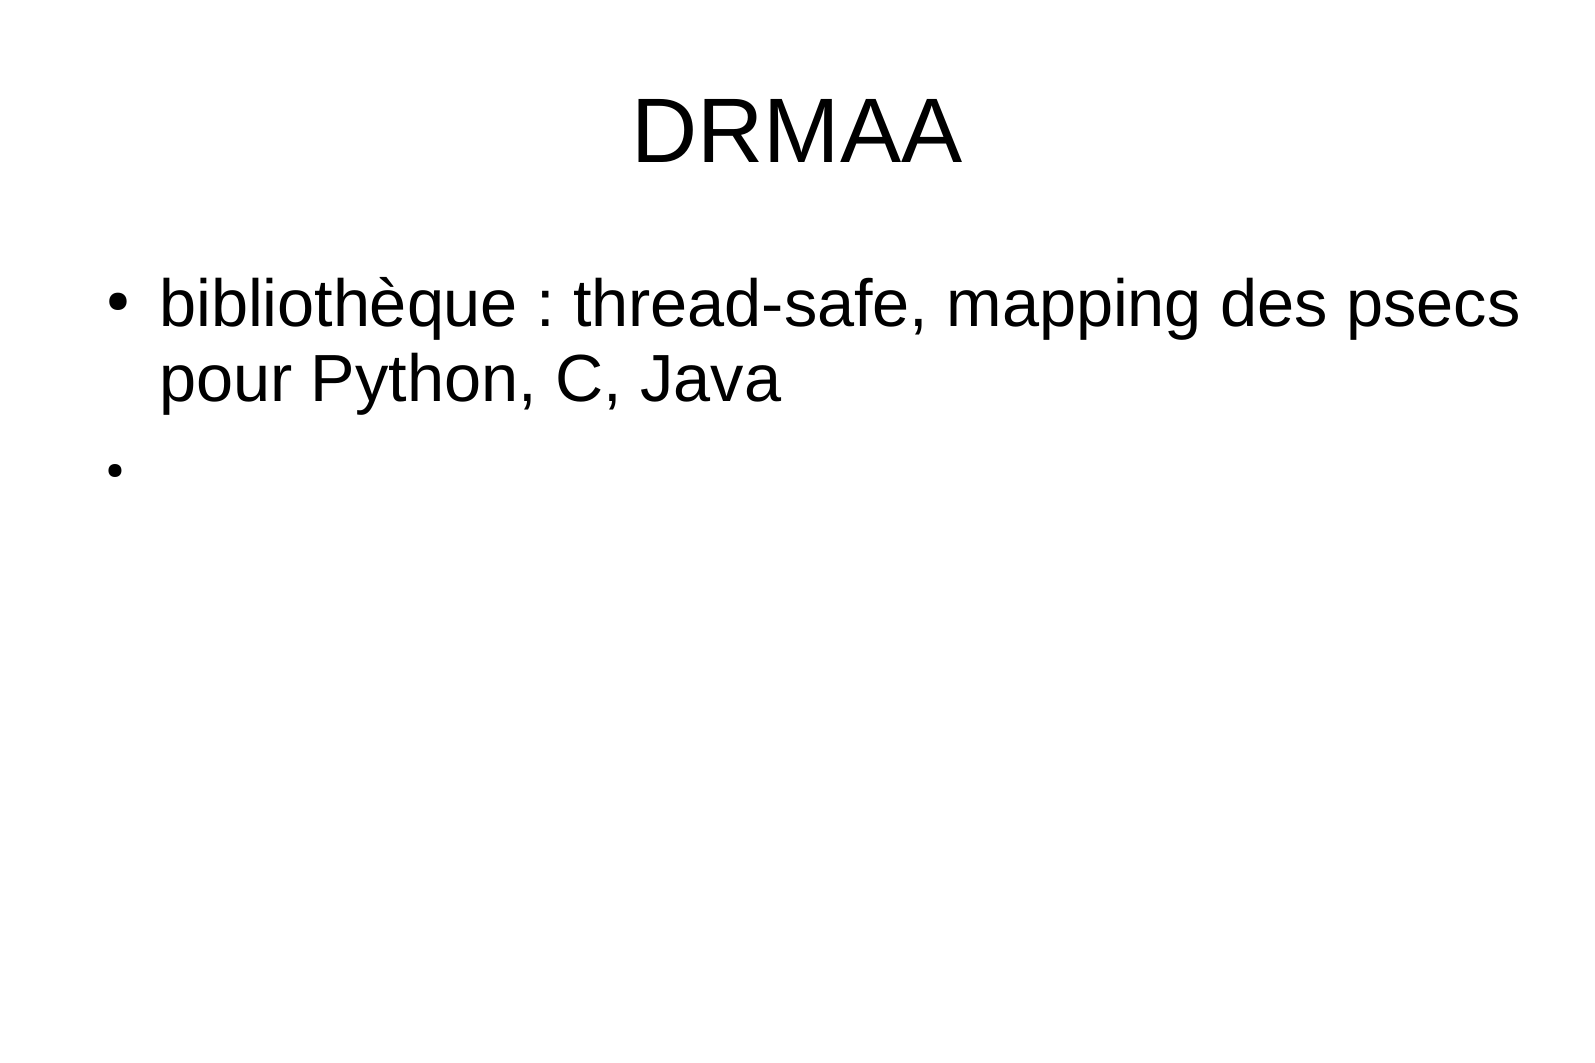

# DRMAA
bibliothèque : thread-safe, mapping des psecs pour Python, C, Java